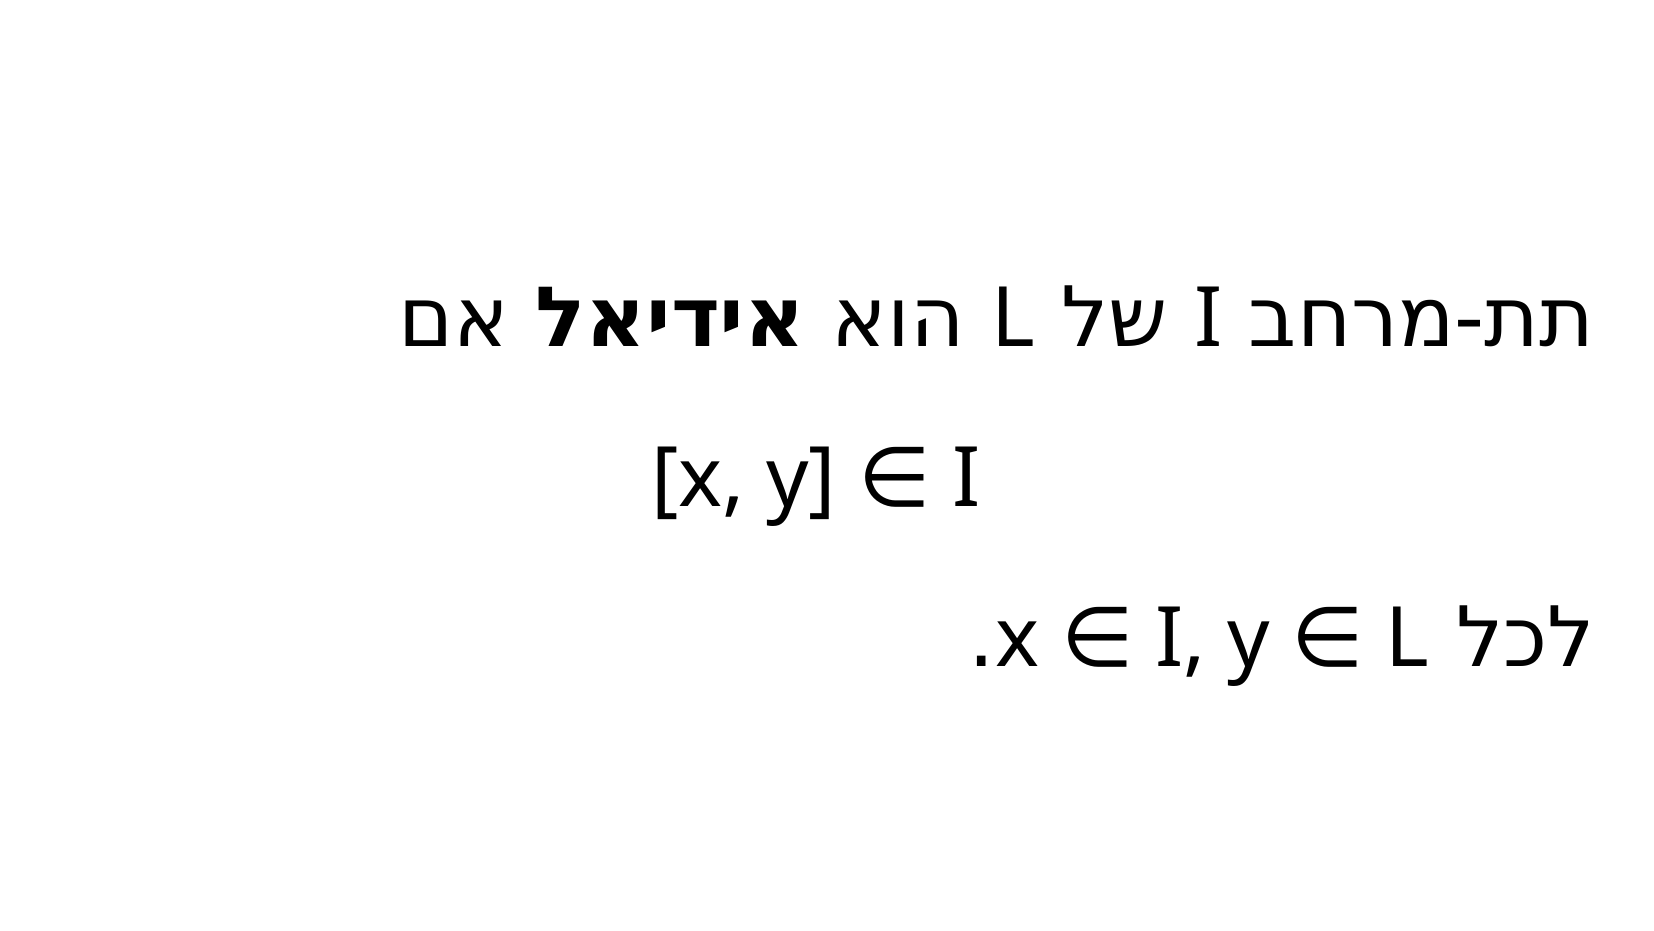

# תת-מרחב I של L הוא אידיאל אם
[x, y] ∈ I
לכל x ∈ I, y ∈ L.